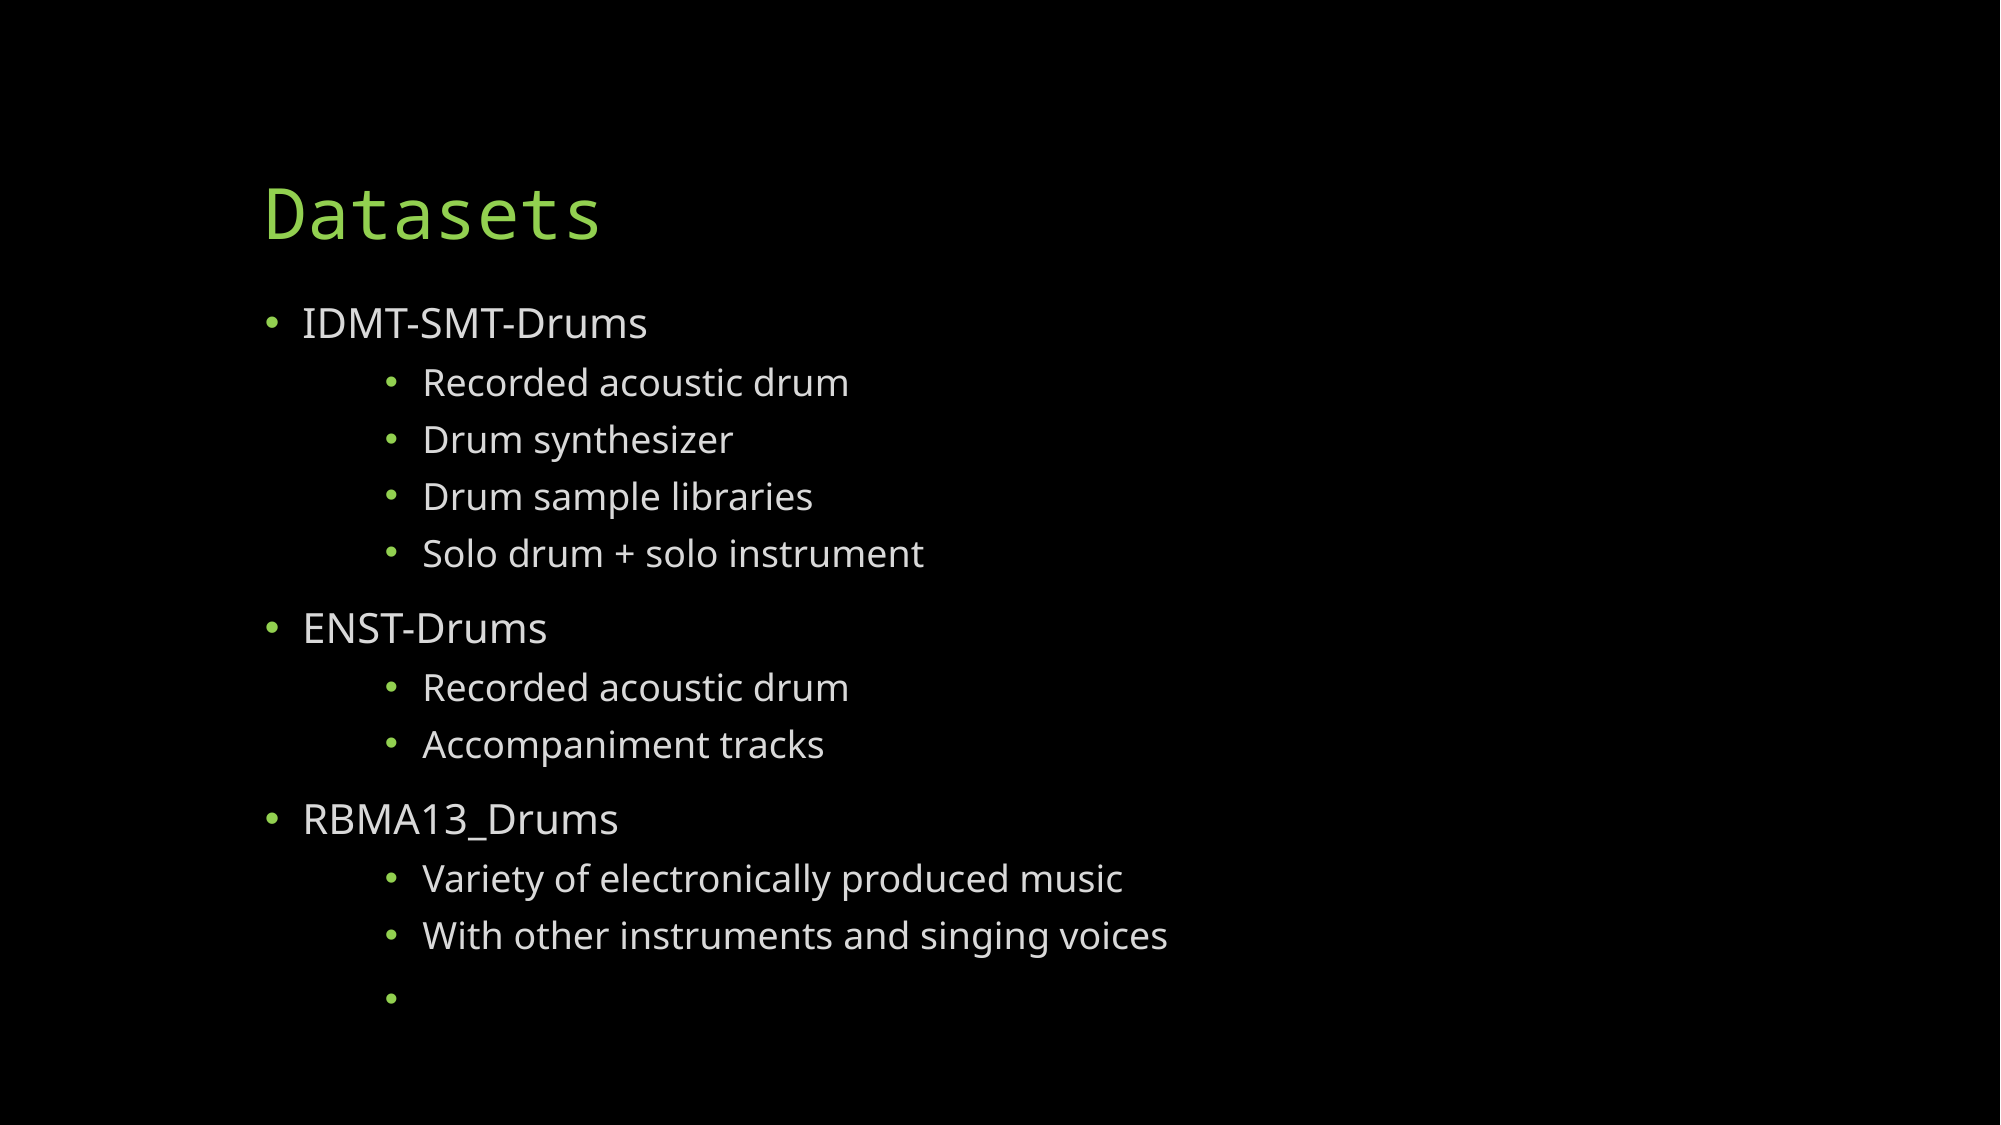

# Datasets
IDMT-SMT-Drums
Recorded acoustic drum
Drum synthesizer
Drum sample libraries
Solo drum + solo instrument
ENST-Drums
Recorded acoustic drum
Accompaniment tracks
RBMA13_Drums
Variety of electronically produced music
With other instruments and singing voices